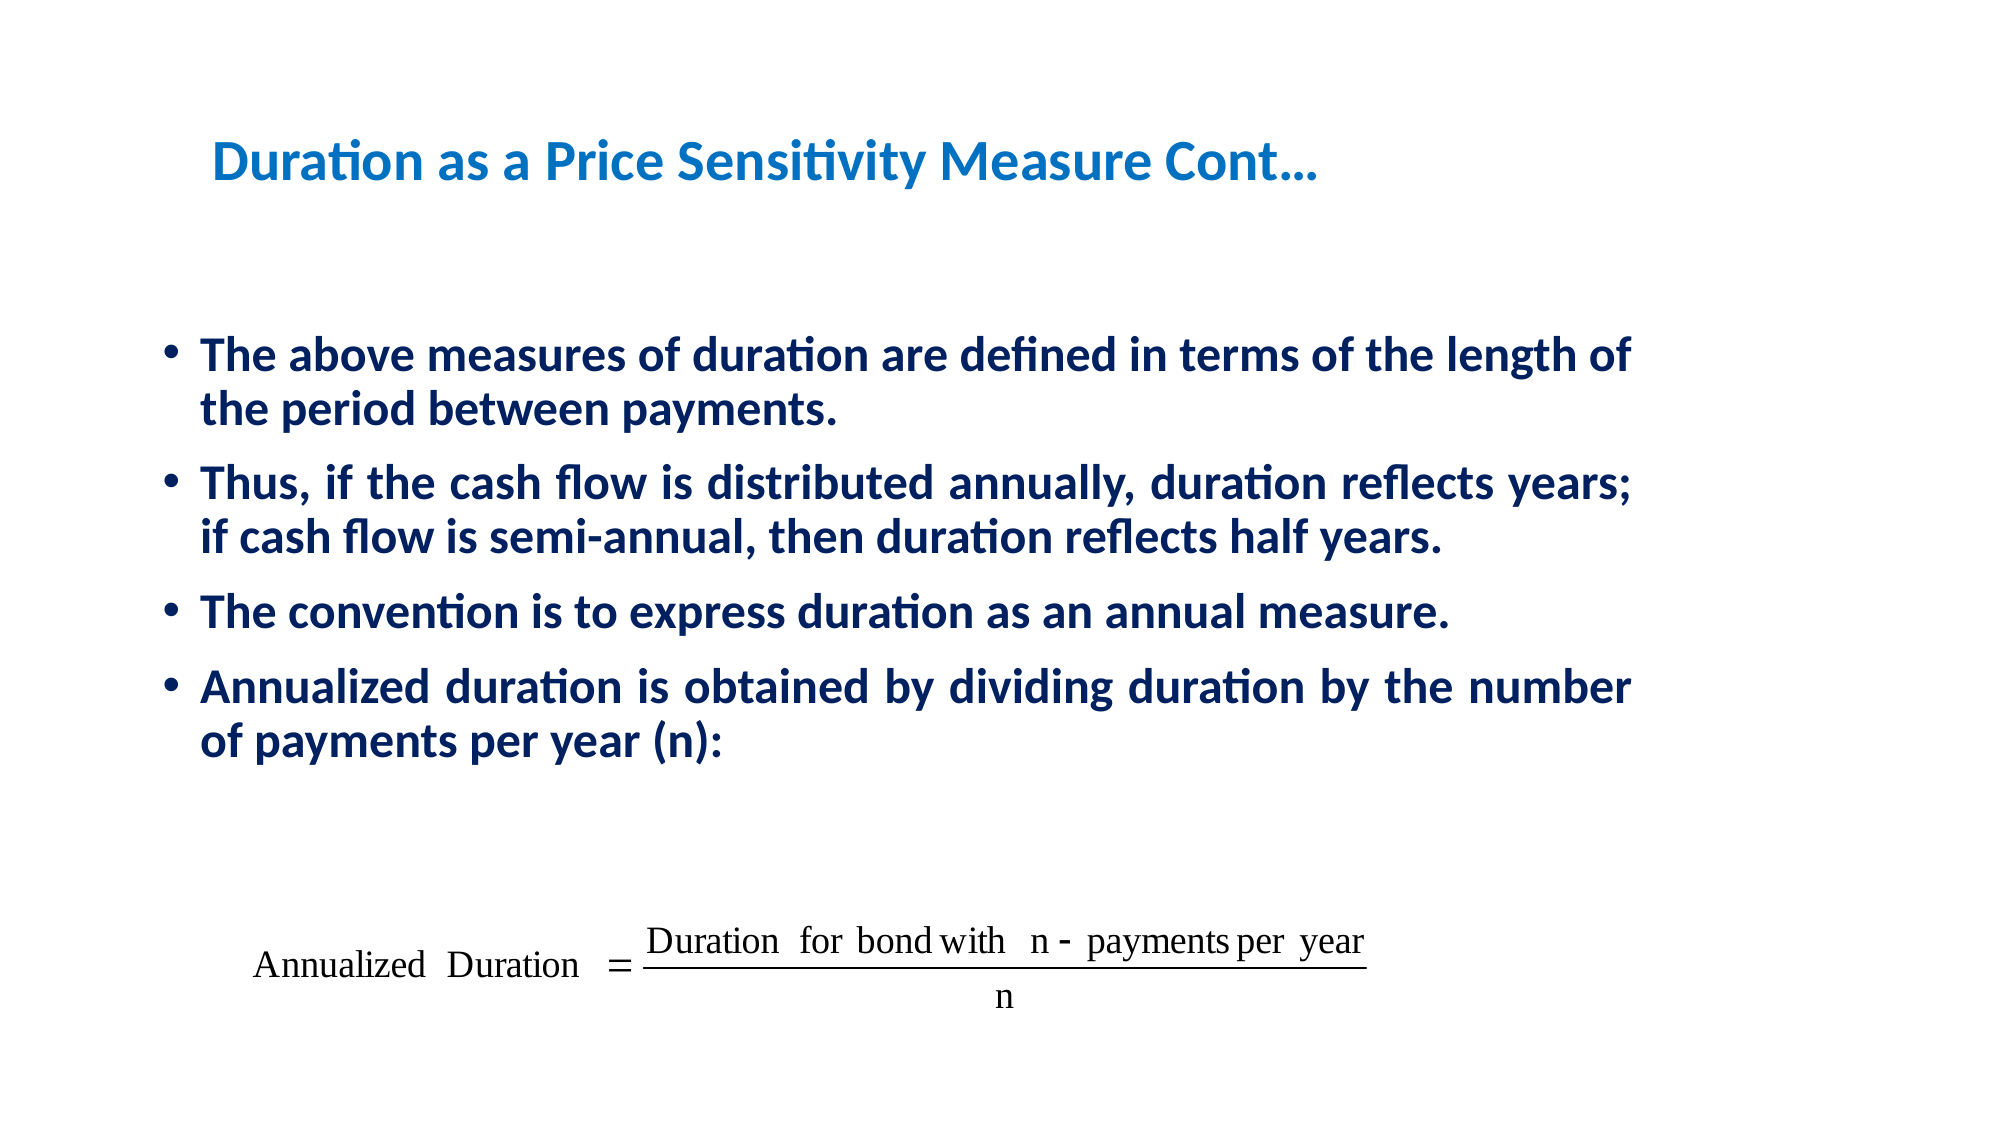

Duration as a Price Sensitivity Measure Cont…
# The above measures of duration are defined in terms of the length of the period between payments.
Thus, if the cash flow is distributed annually, duration reflects years; if cash flow is semi-annual, then duration reflects half years.
The convention is to express duration as an annual measure.
Annualized duration is obtained by dividing duration by the number of payments per year (n):